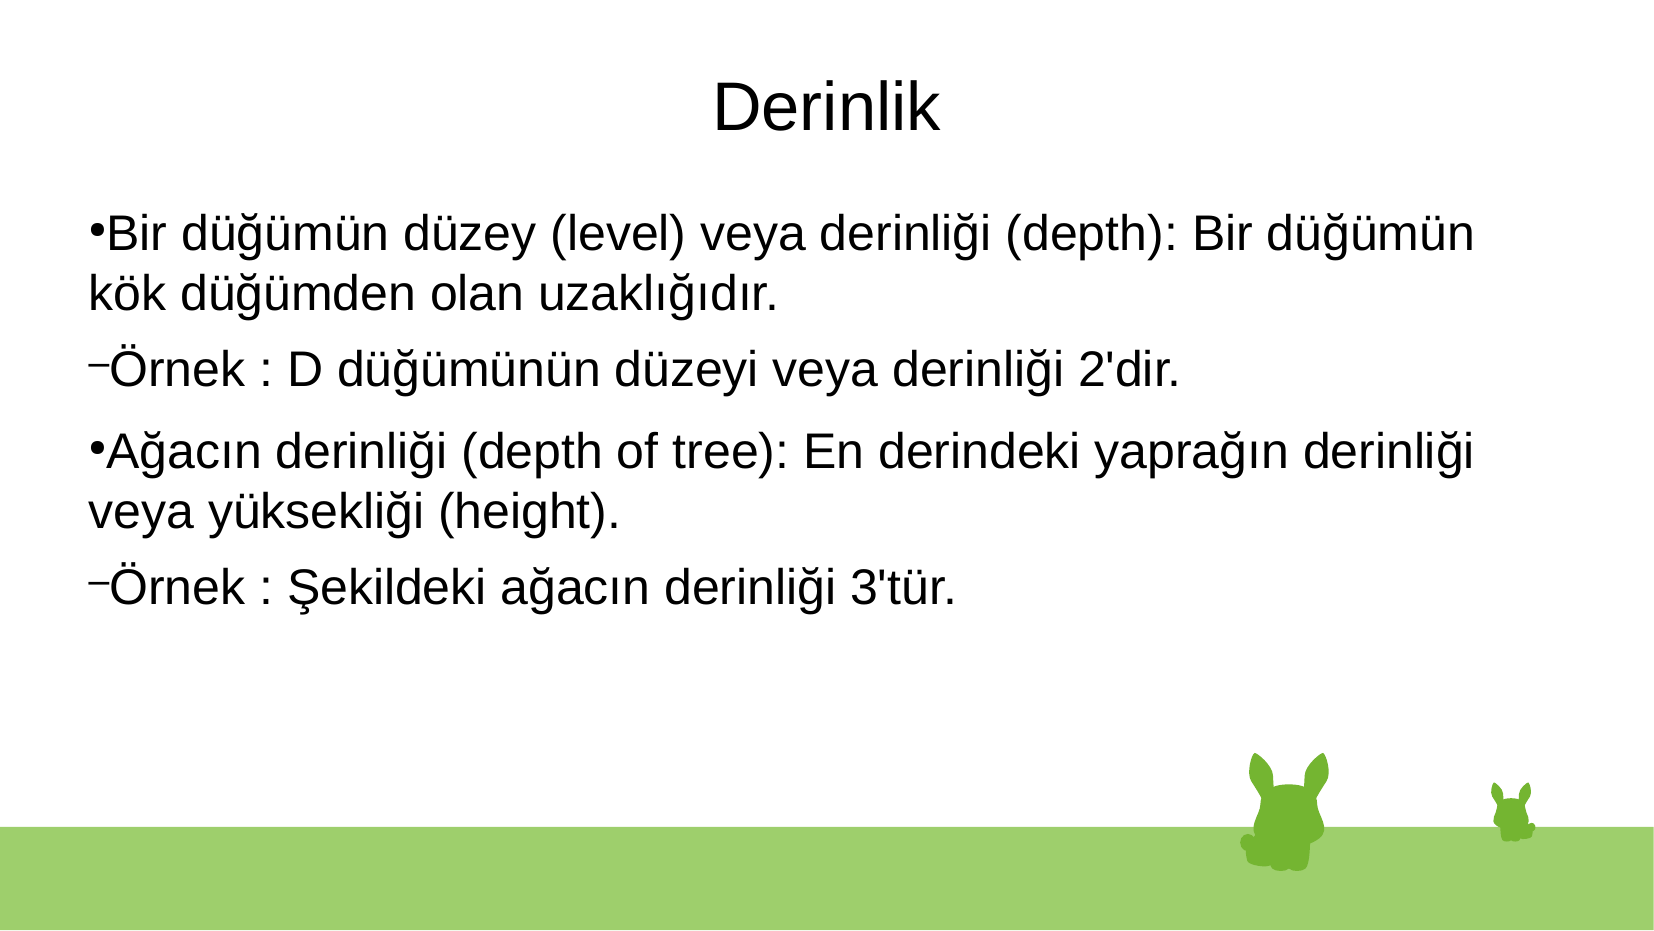

# Derinlik
﻿Bir düğümün düzey (level) veya derinliği (depth): Bir düğümün kök düğümden olan uzaklığıdır.
Örnek : D düğümünün düzeyi veya derinliği 2'dir.
Ağacın derinliği (depth of tree): En derindeki yaprağın derinliği veya yüksekliği (height).
Örnek : Şekildeki ağacın derinliği 3'tür.